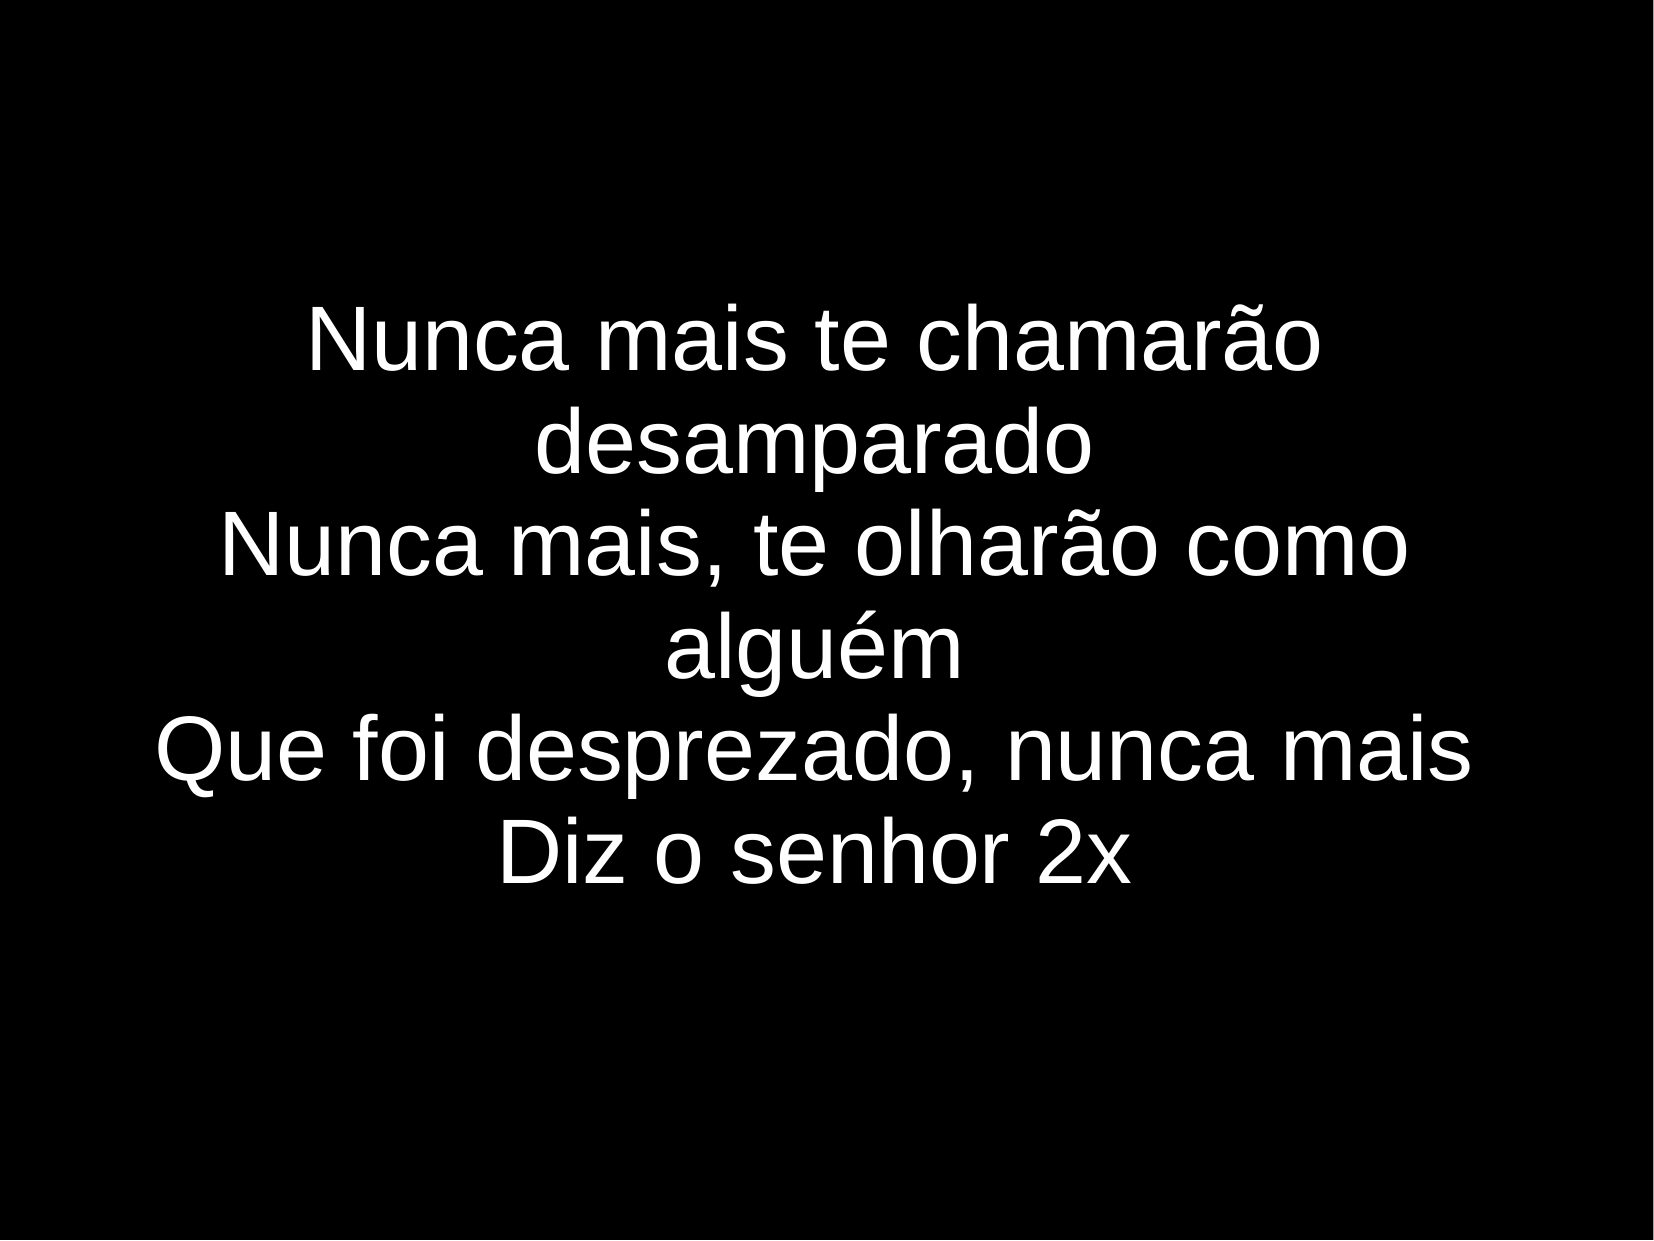

# Nunca mais te chamarão desamparado
Nunca mais, te olharão como alguém
Que foi desprezado, nunca mais
Diz o senhor 2x